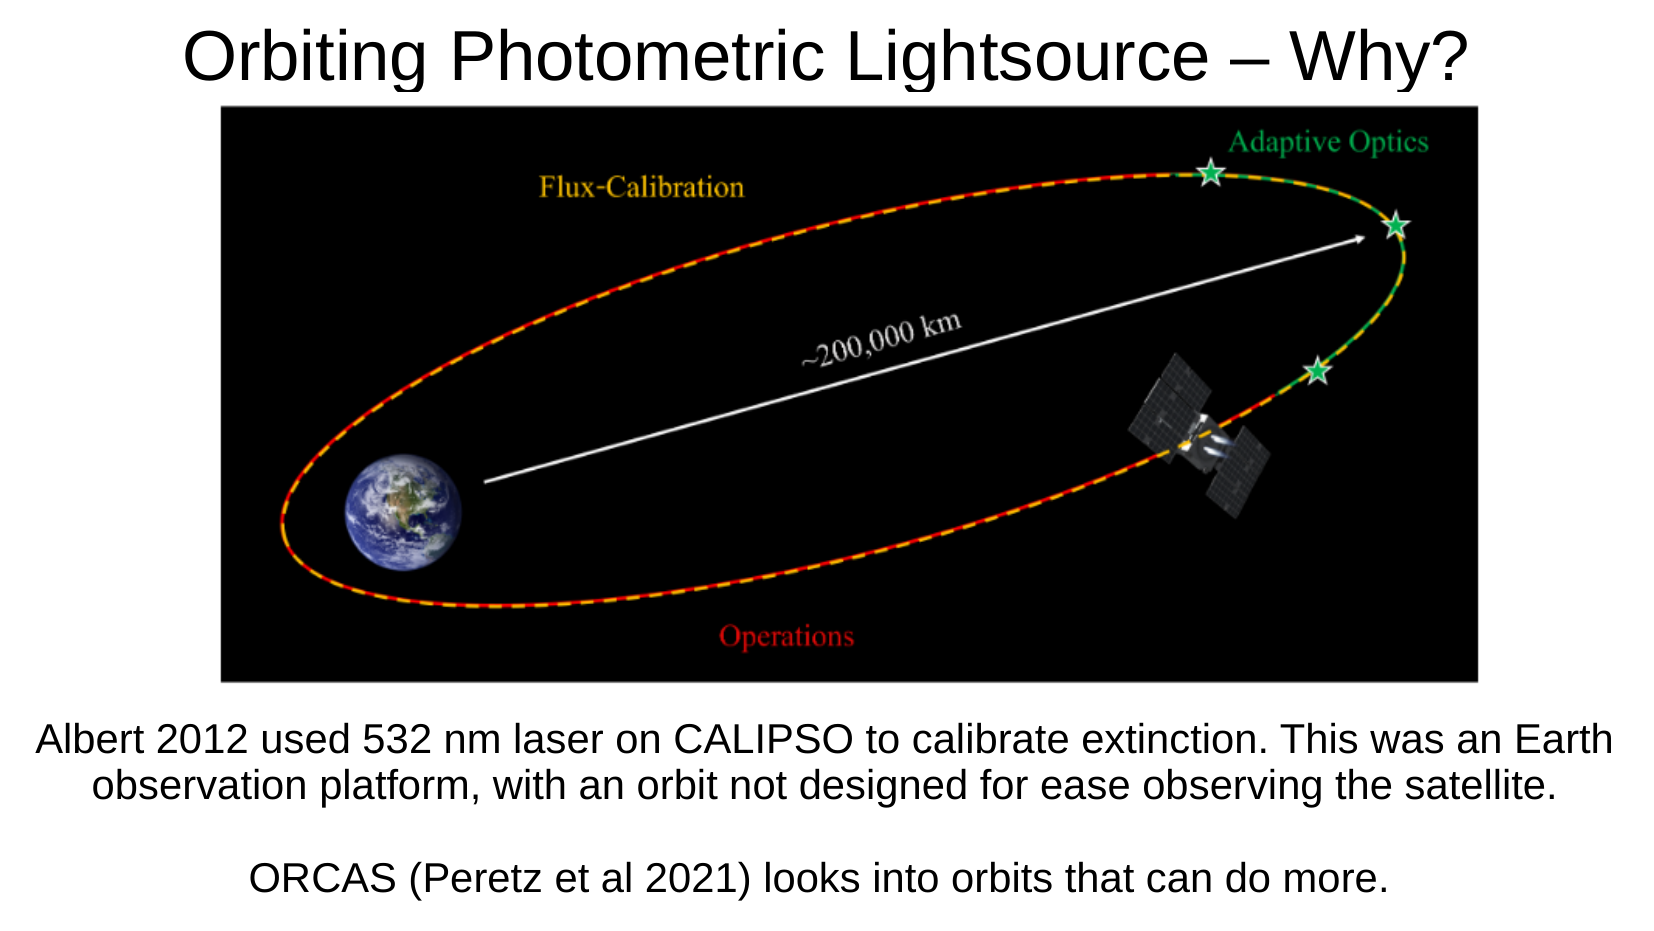

# Orbiting Photometric Lightsource – Why?
Albert 2012 used 532 nm laser on CALIPSO to calibrate extinction. This was an Earth observation platform, with an orbit not designed for ease observing the satellite.
ORCAS (Peretz et al 2021) looks into orbits that can do more.